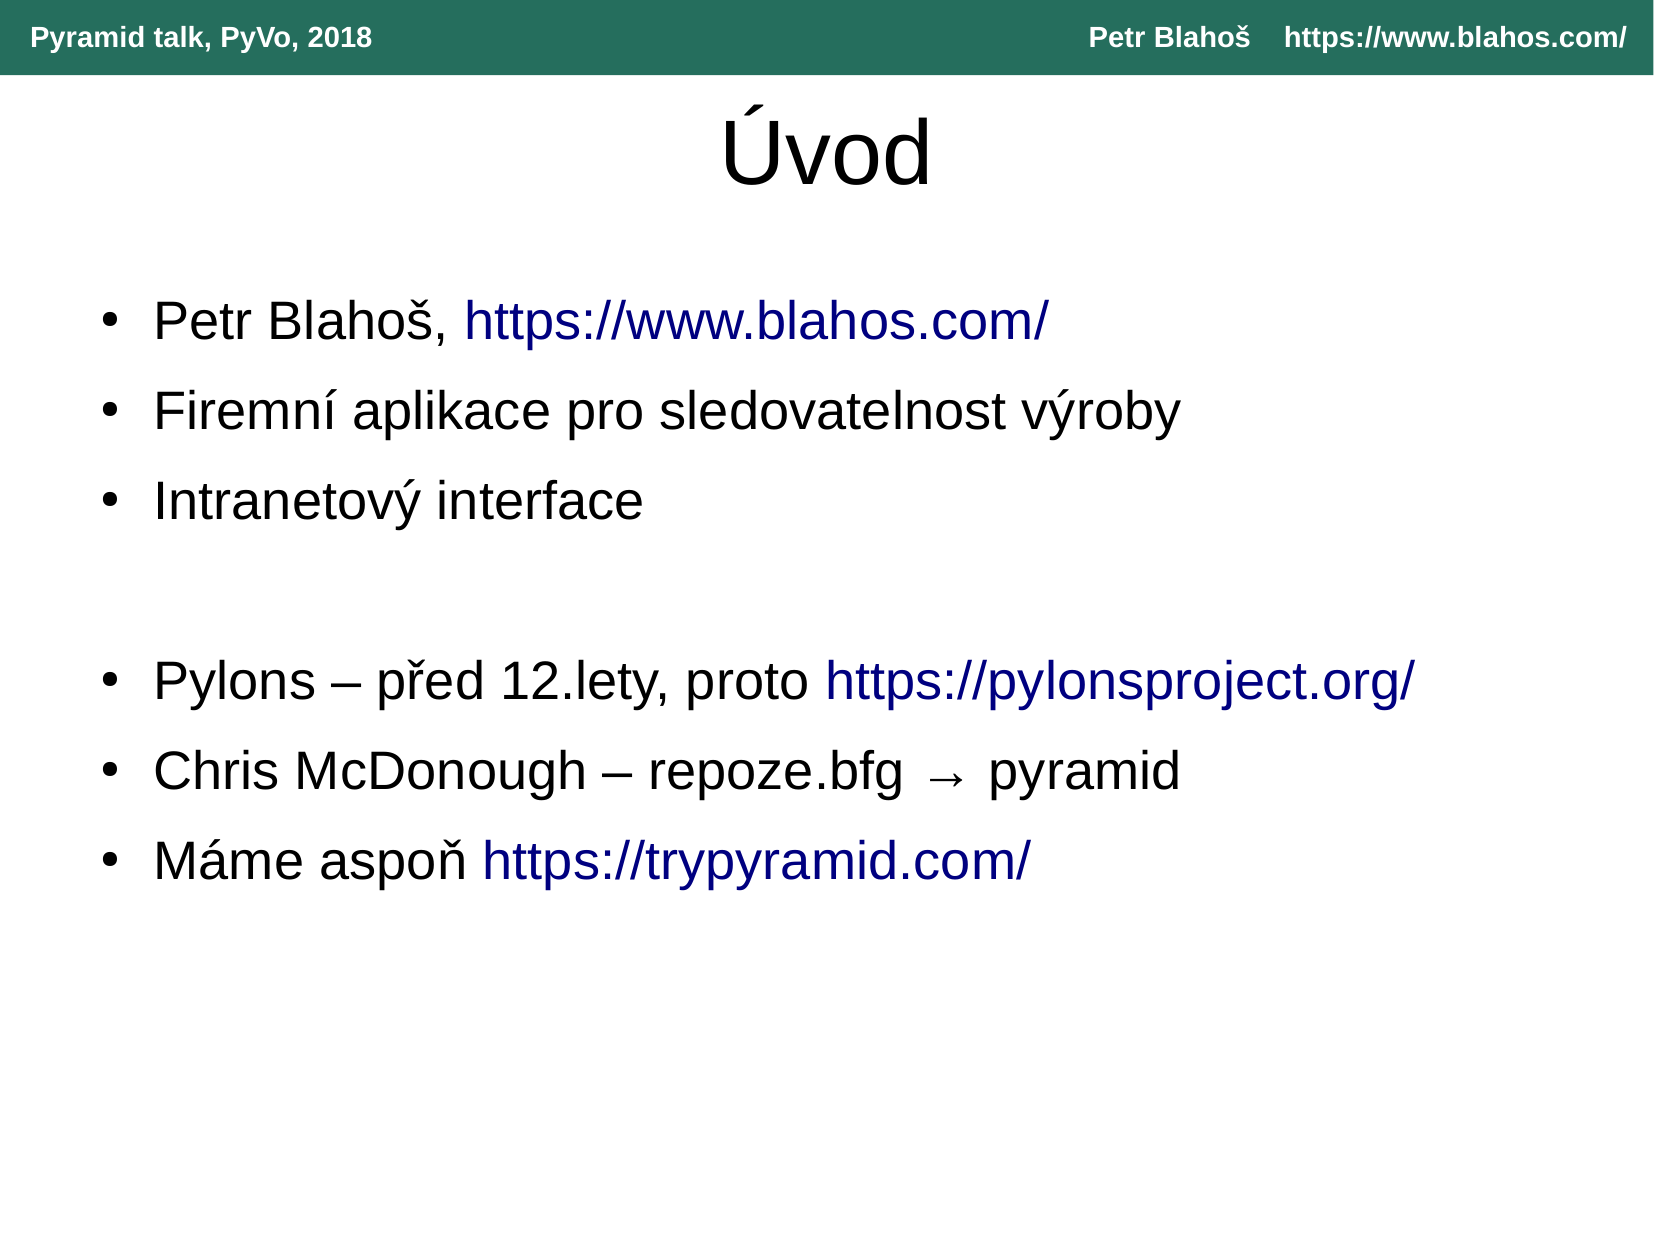

# Úvod
Petr Blahoš, https://www.blahos.com/
Firemní aplikace pro sledovatelnost výroby
Intranetový interface
Pylons – před 12.lety, proto https://pylonsproject.org/
Chris McDonough – repoze.bfg → pyramid
Máme aspoň https://trypyramid.com/